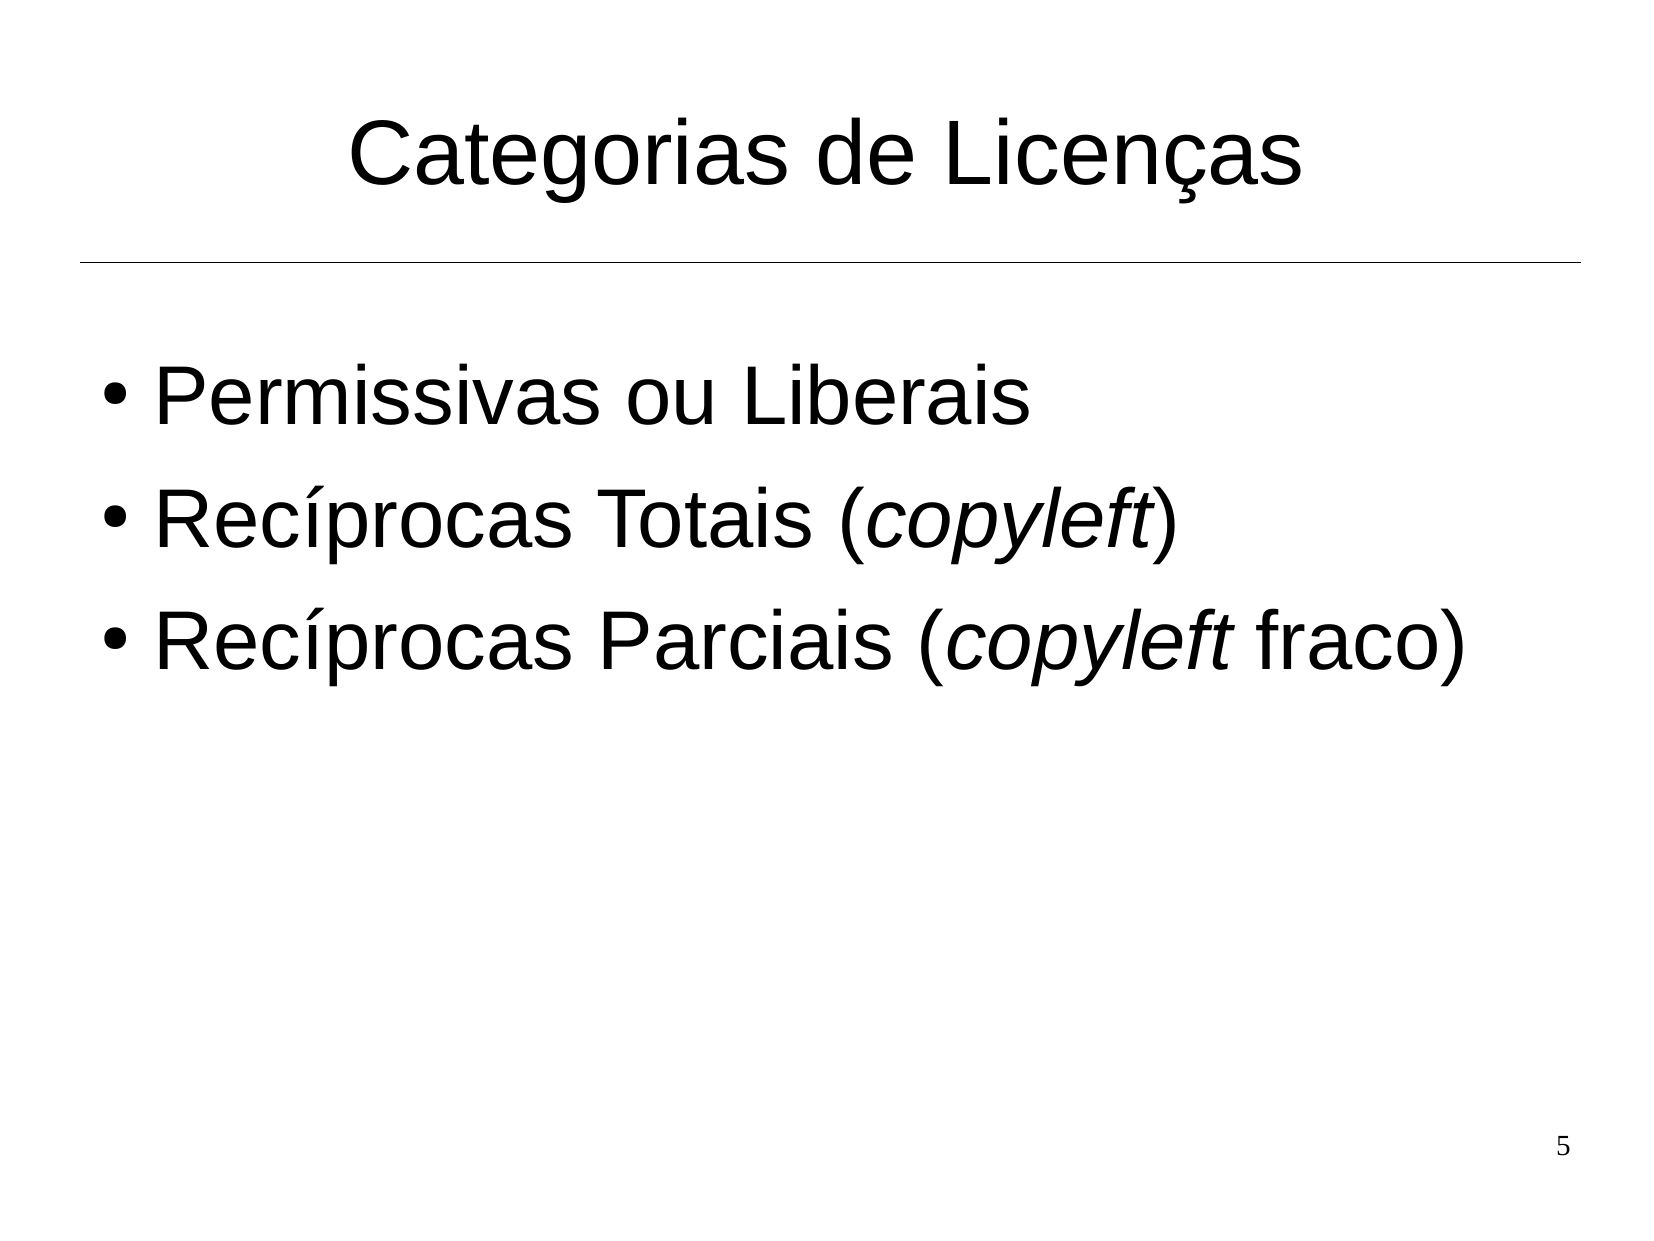

# Categorias de Licenças
Permissivas ou Liberais
Recíprocas Totais (copyleft)
Recíprocas Parciais (copyleft fraco)
5